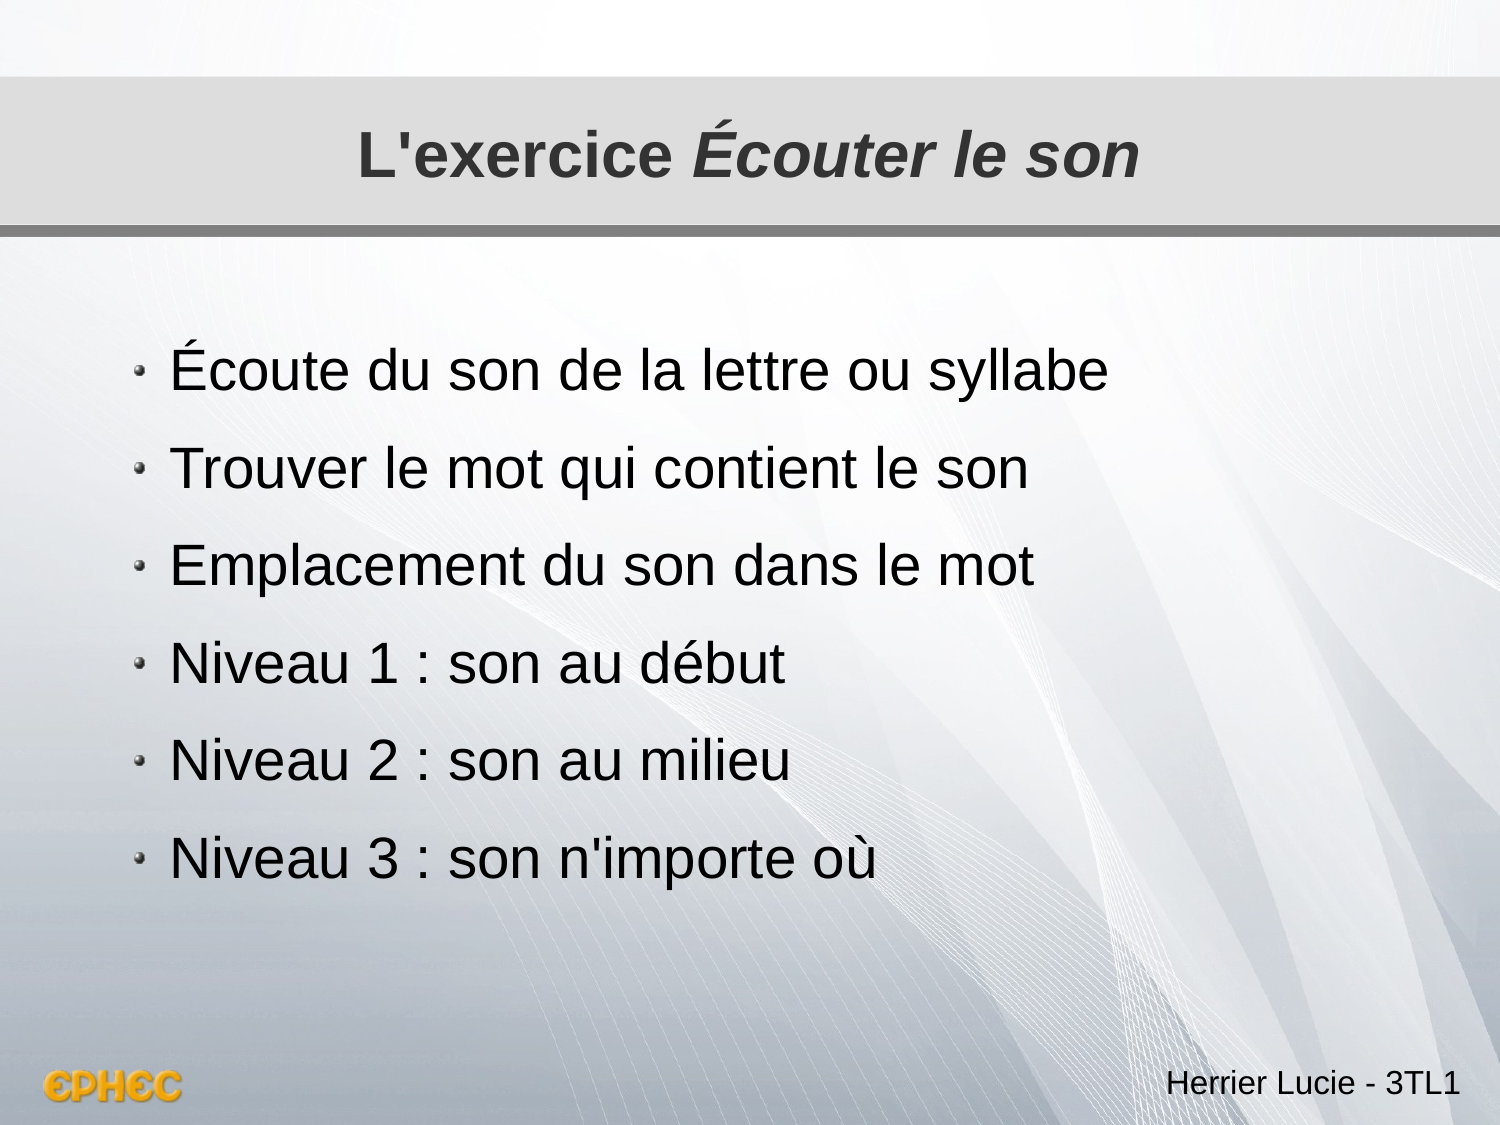

# L'exercice Écouter le son
Écoute du son de la lettre ou syllabe
Trouver le mot qui contient le son
Emplacement du son dans le mot
Niveau 1 : son au début
Niveau 2 : son au milieu
Niveau 3 : son n'importe où
Herrier Lucie - 3TL1